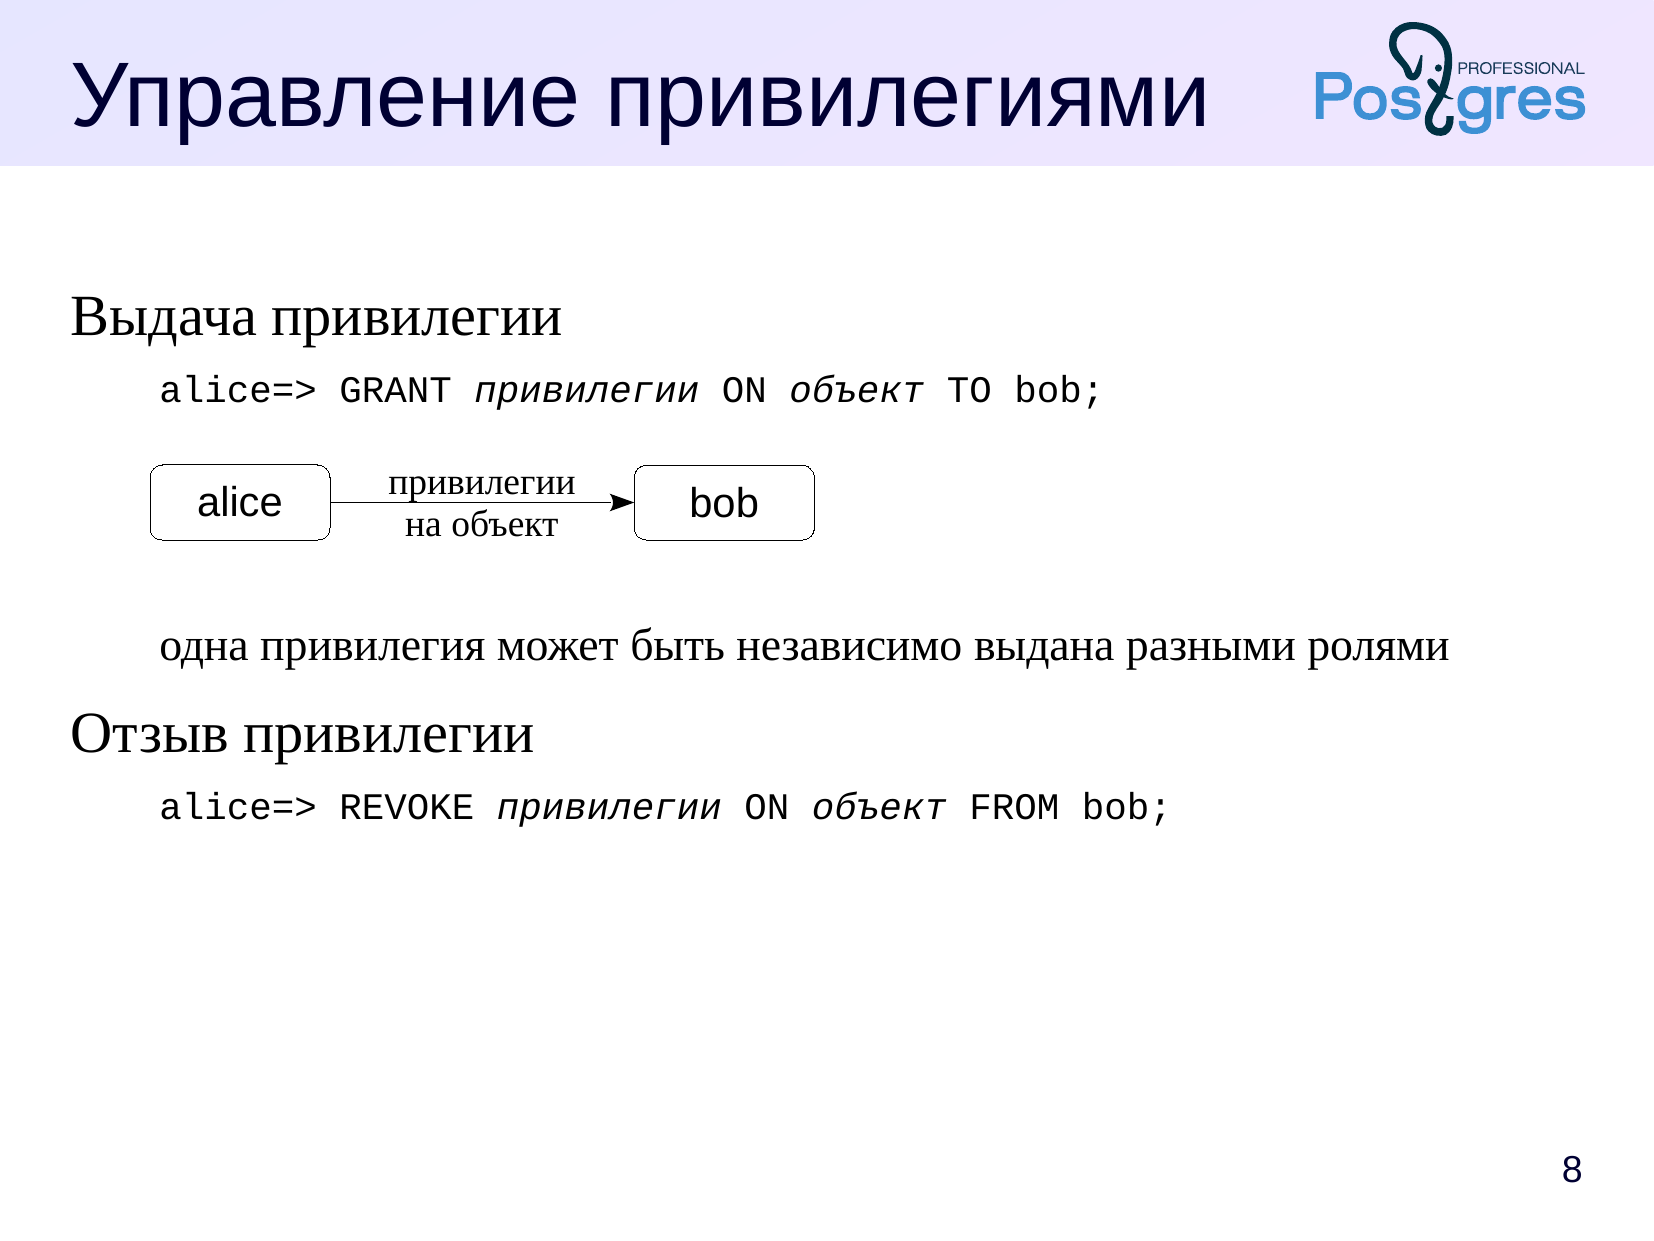

# Управление привилегиями
Выдача привилегии
alice=> GRANT привилегии ON объект TO bob;
одна привилегия может быть независимо выдана разными ролями
Отзыв привилегии
alice=> REVOKE привилегии ON объект FROM bob;
alice
bob